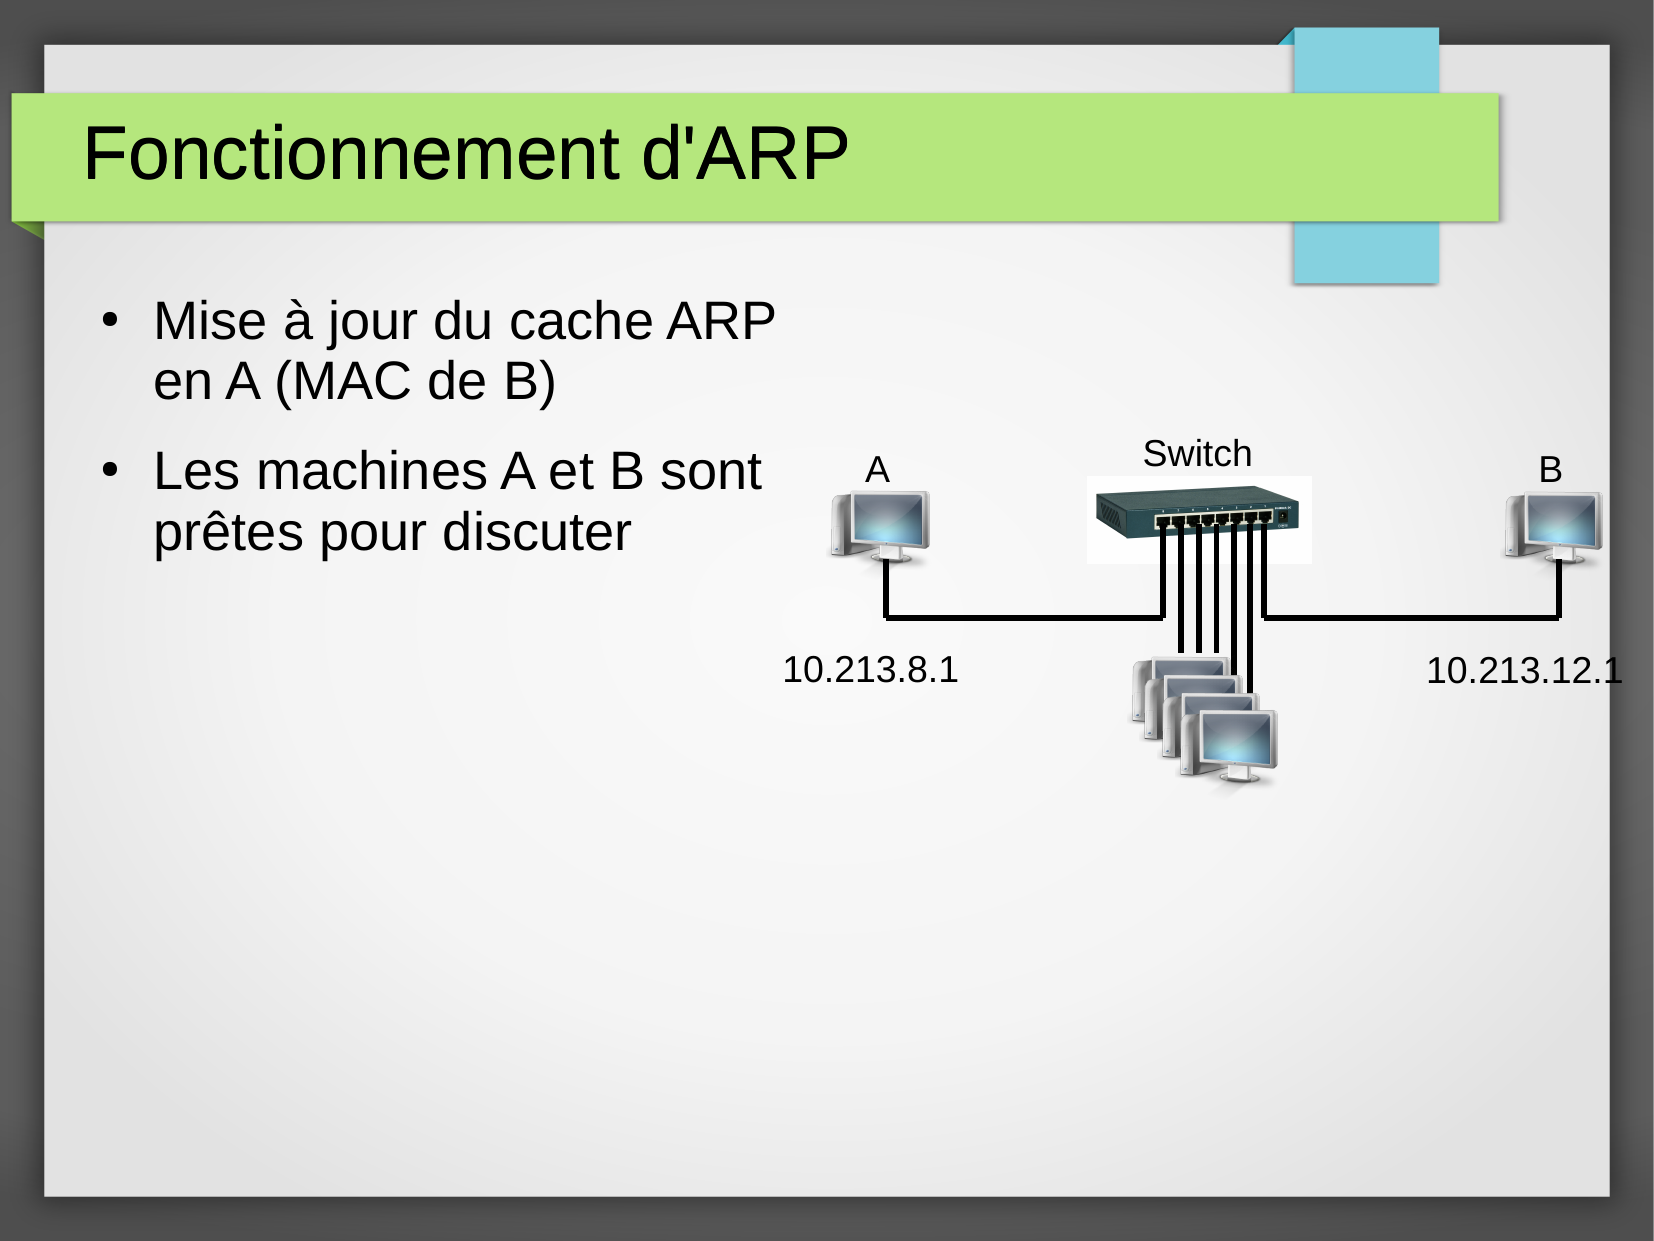

Fonctionnement d'ARP
# Fonctionnement d'ARP
Mise à jour du cache ARP en A (MAC de B)
Les machines A et B sont prêtes pour discuter
Switch
A
B
10.213.8.1
10.213.12.1